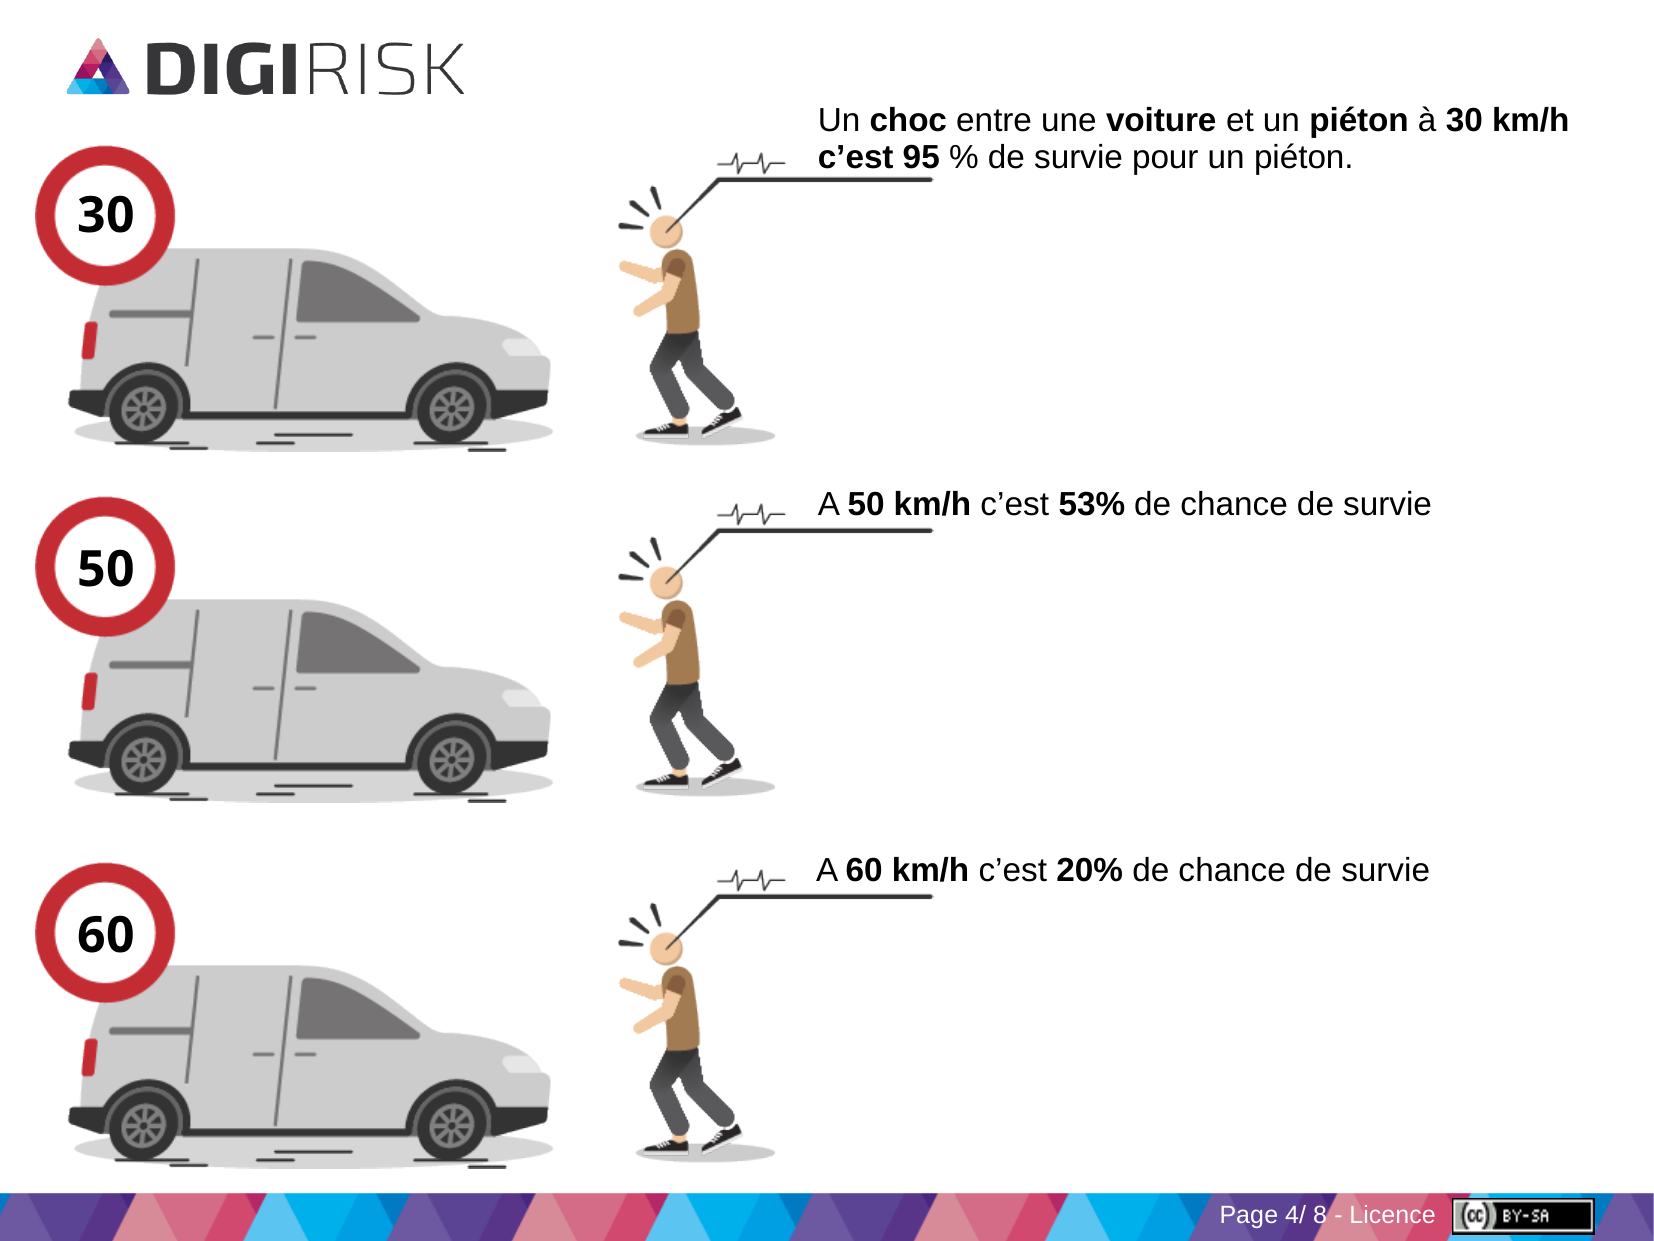

Un choc entre une voiture et un piéton à 30 km/h c’est 95 % de survie pour un piéton.
30
A 50 km/h c’est 53% de chance de survie
50
A 60 km/h c’est 20% de chance de survie
60